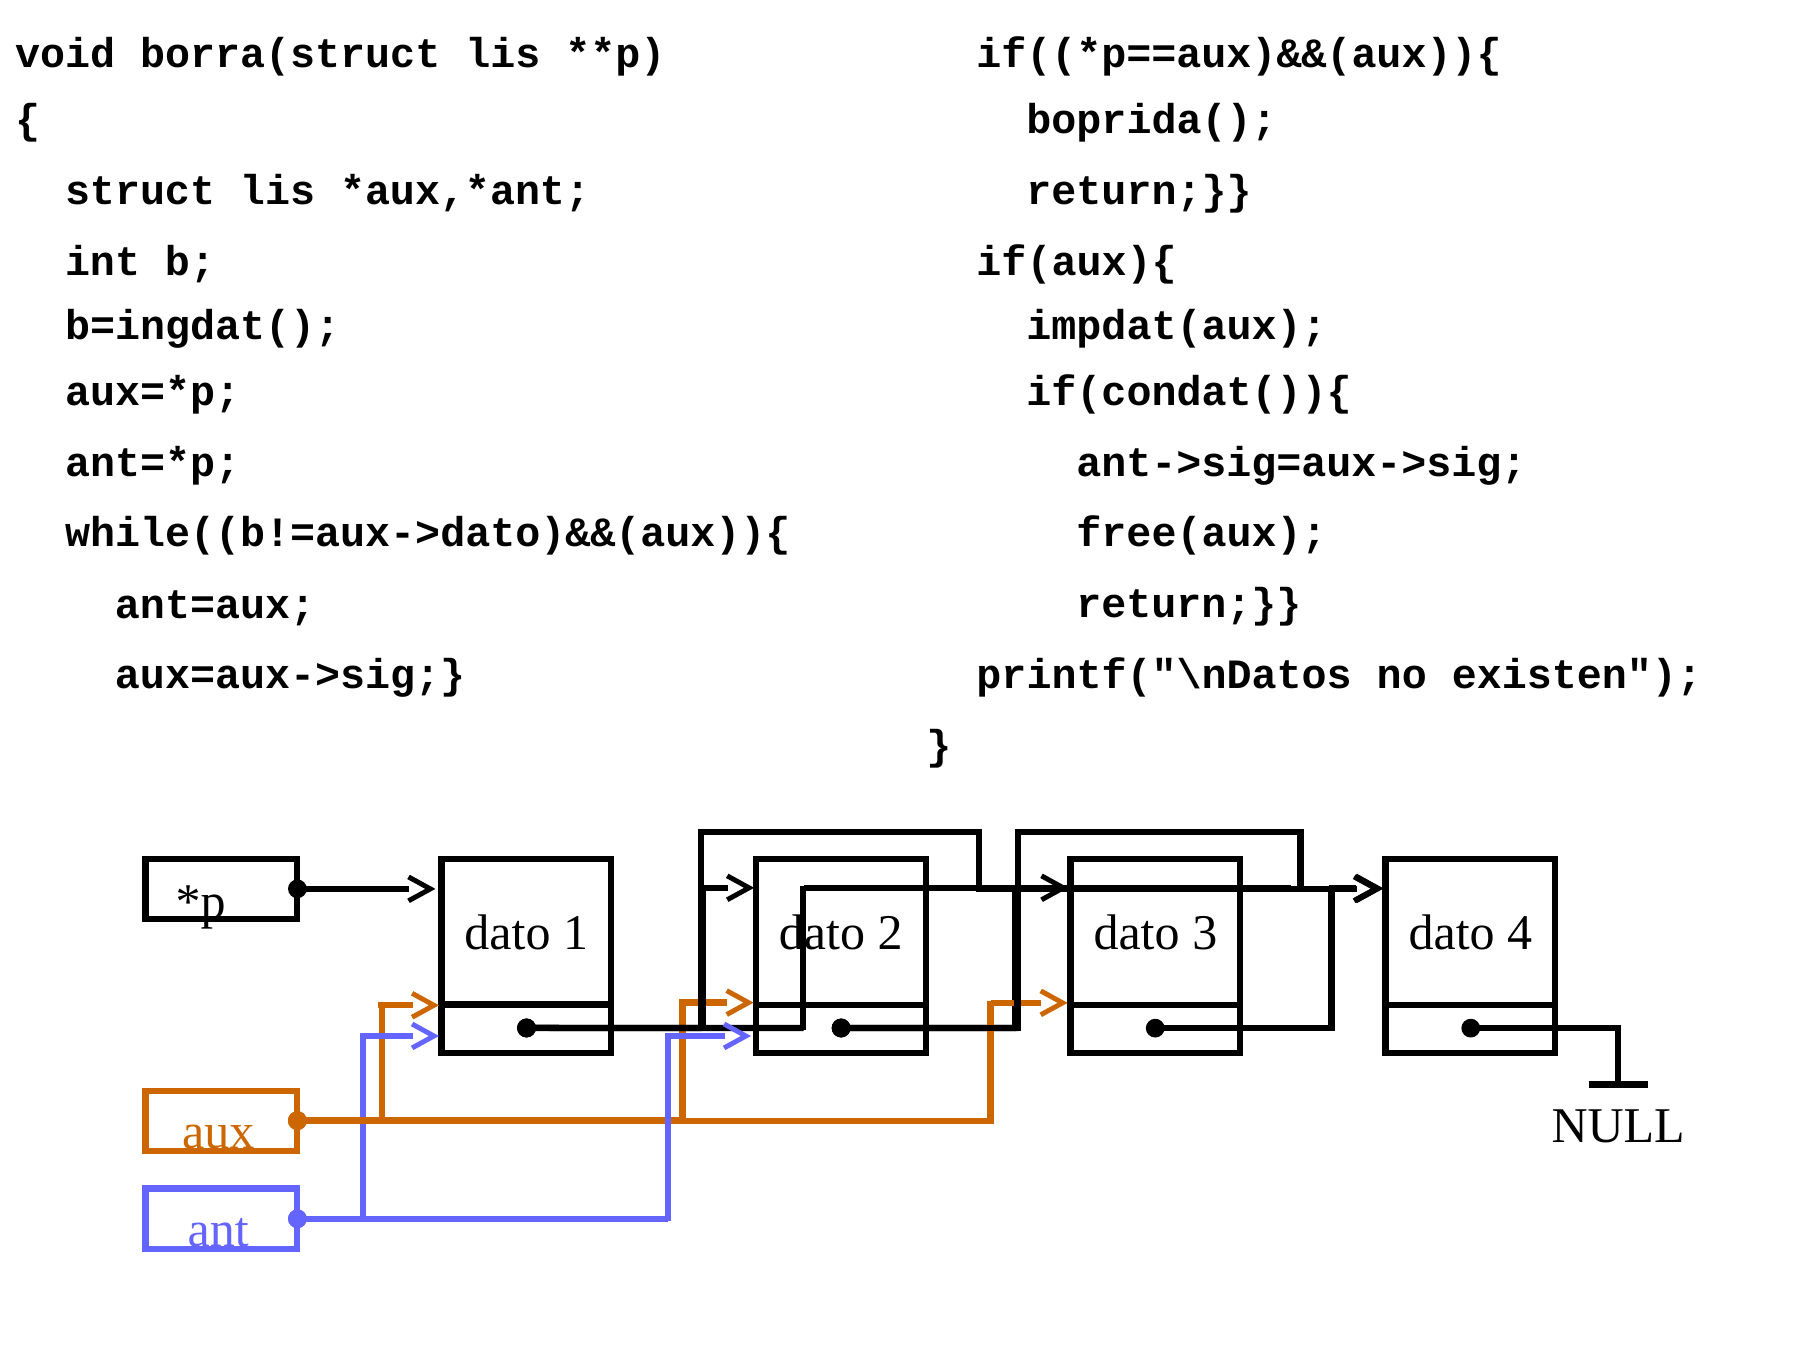

if((*p==aux)&&(aux)){
void borra(struct lis **p)
{
 boprida();
 struct lis *aux,*ant;
 return;}}
 if(aux){
 int b;
 impdat(aux);
 b=ingdat();
 aux=*p;
 if(condat()){
 ant=*p;
 ant->sig=aux->sig;
 while((b!=aux->dato)&&(aux)){
 free(aux);
 return;}}
 ant=aux;
 aux=aux->sig;}
 printf("\nDatos no existen");
}
*p
dato 1
dato 4
NULL
dato 2
dato 3
aux
ant